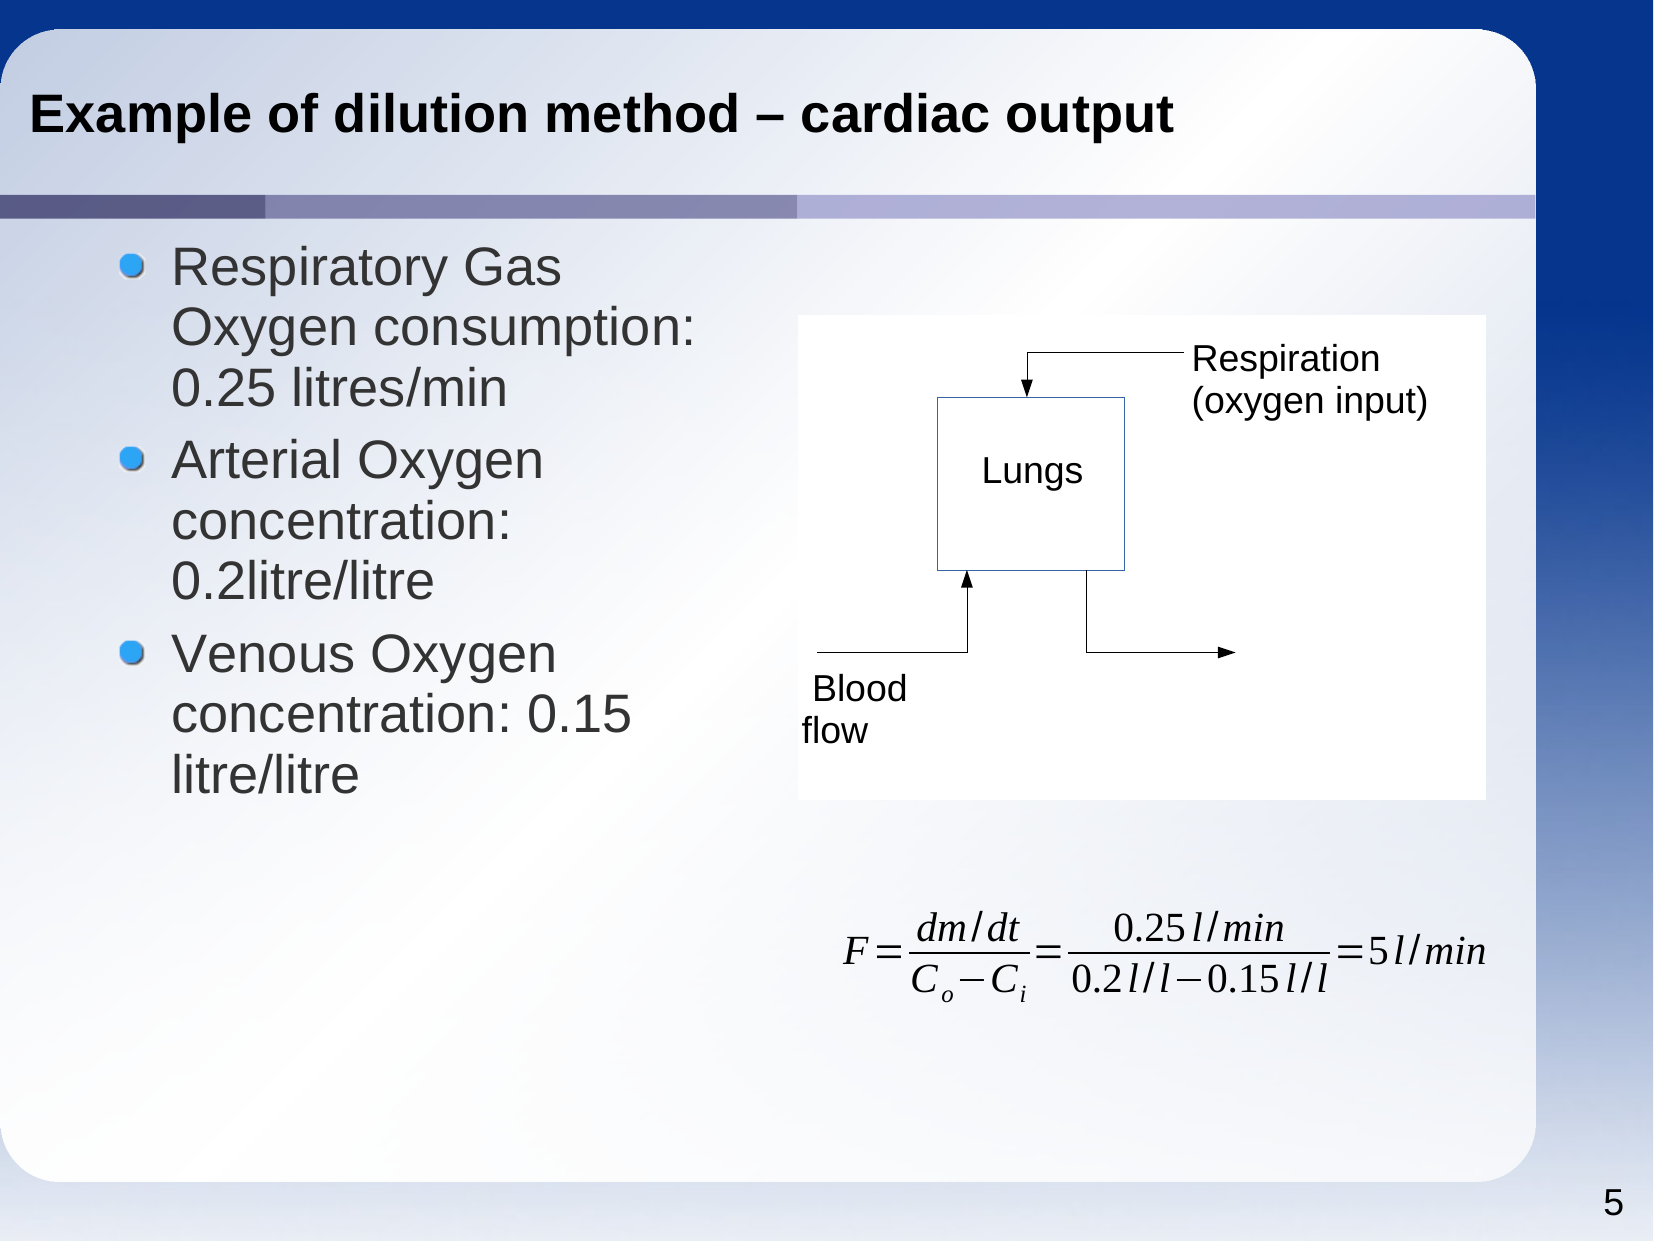

# Example of dilution method – cardiac output
Respiratory Gas Oxygen consumption: 0.25 litres/min
Arterial Oxygen concentration: 0.2litre/litre
Venous Oxygen concentration: 0.15 litre/litre
5